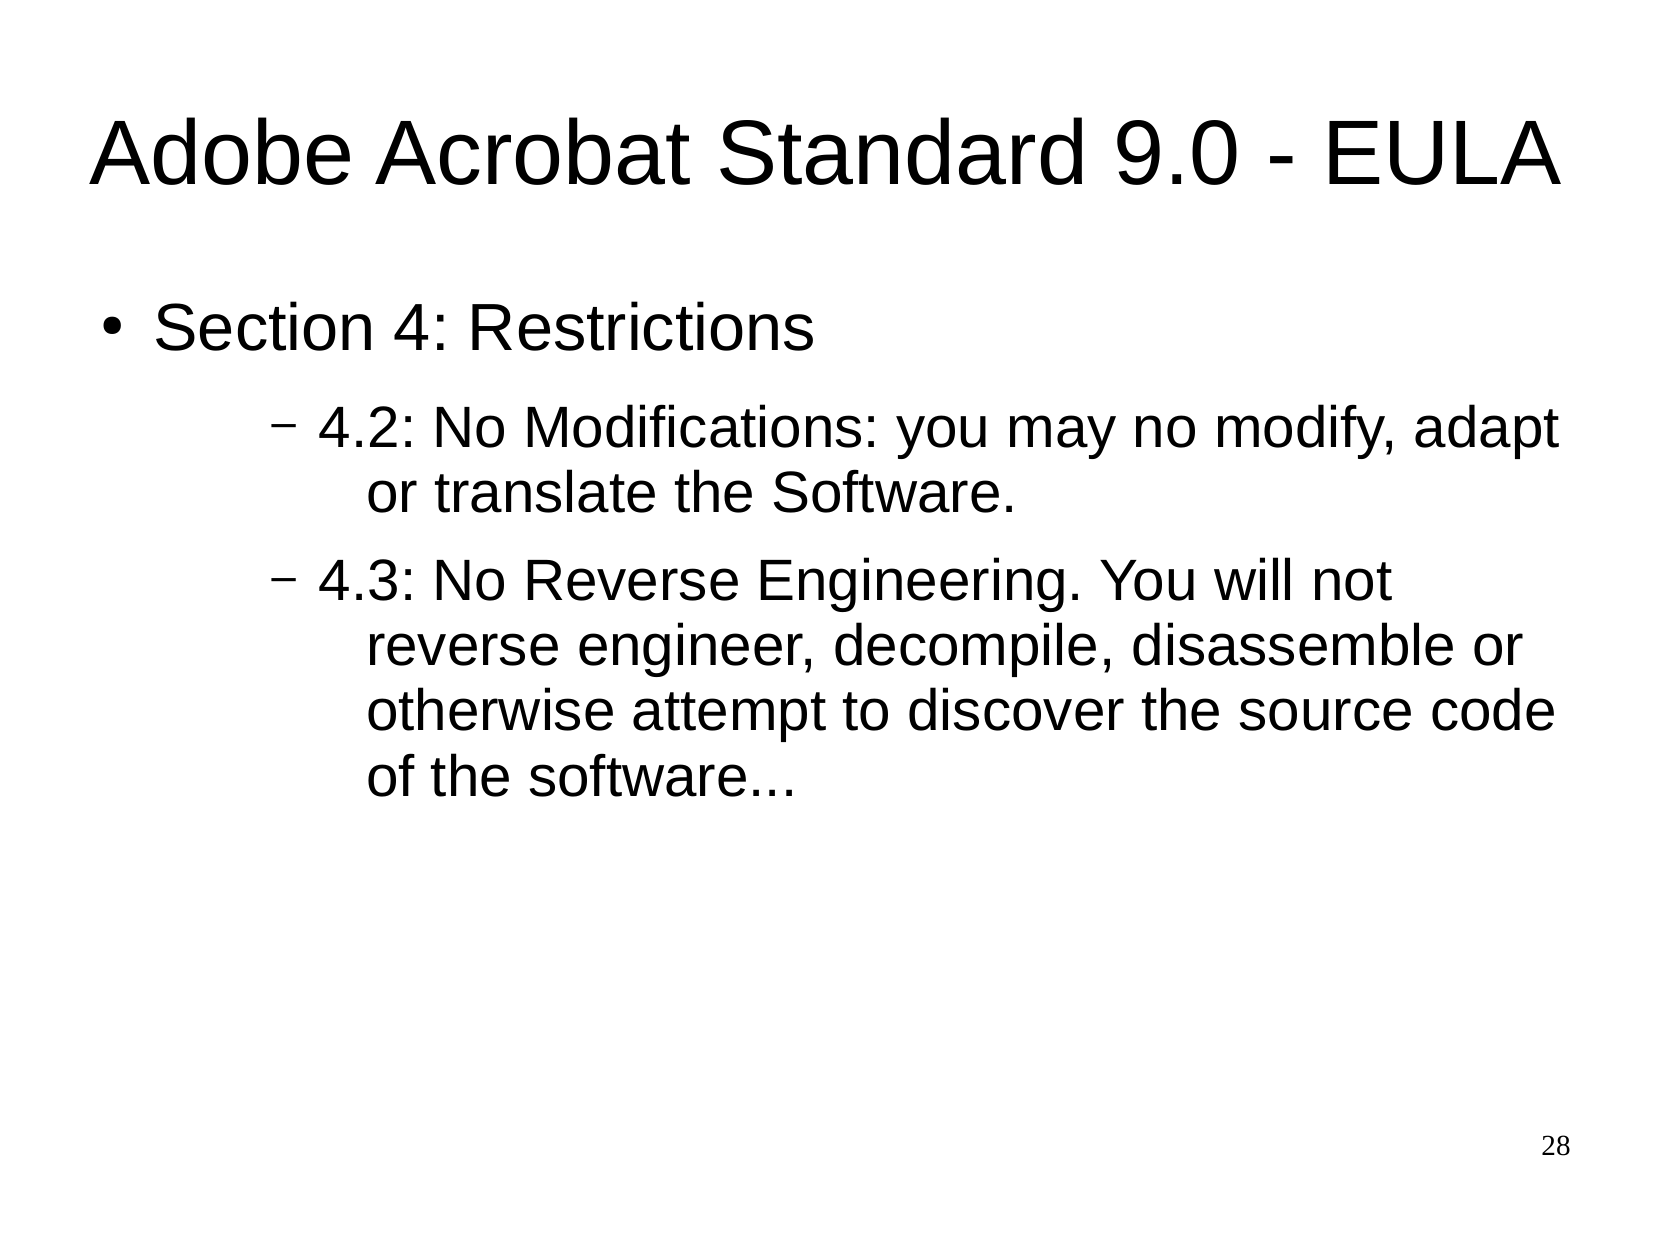

# Adobe Acrobat Standard 9.0 - EULA
Section 4: Restrictions
4.2: No Modifications: you may no modify, adapt or translate the Software.
4.3: No Reverse Engineering. You will not reverse engineer, decompile, disassemble or otherwise attempt to discover the source code of the software...
28